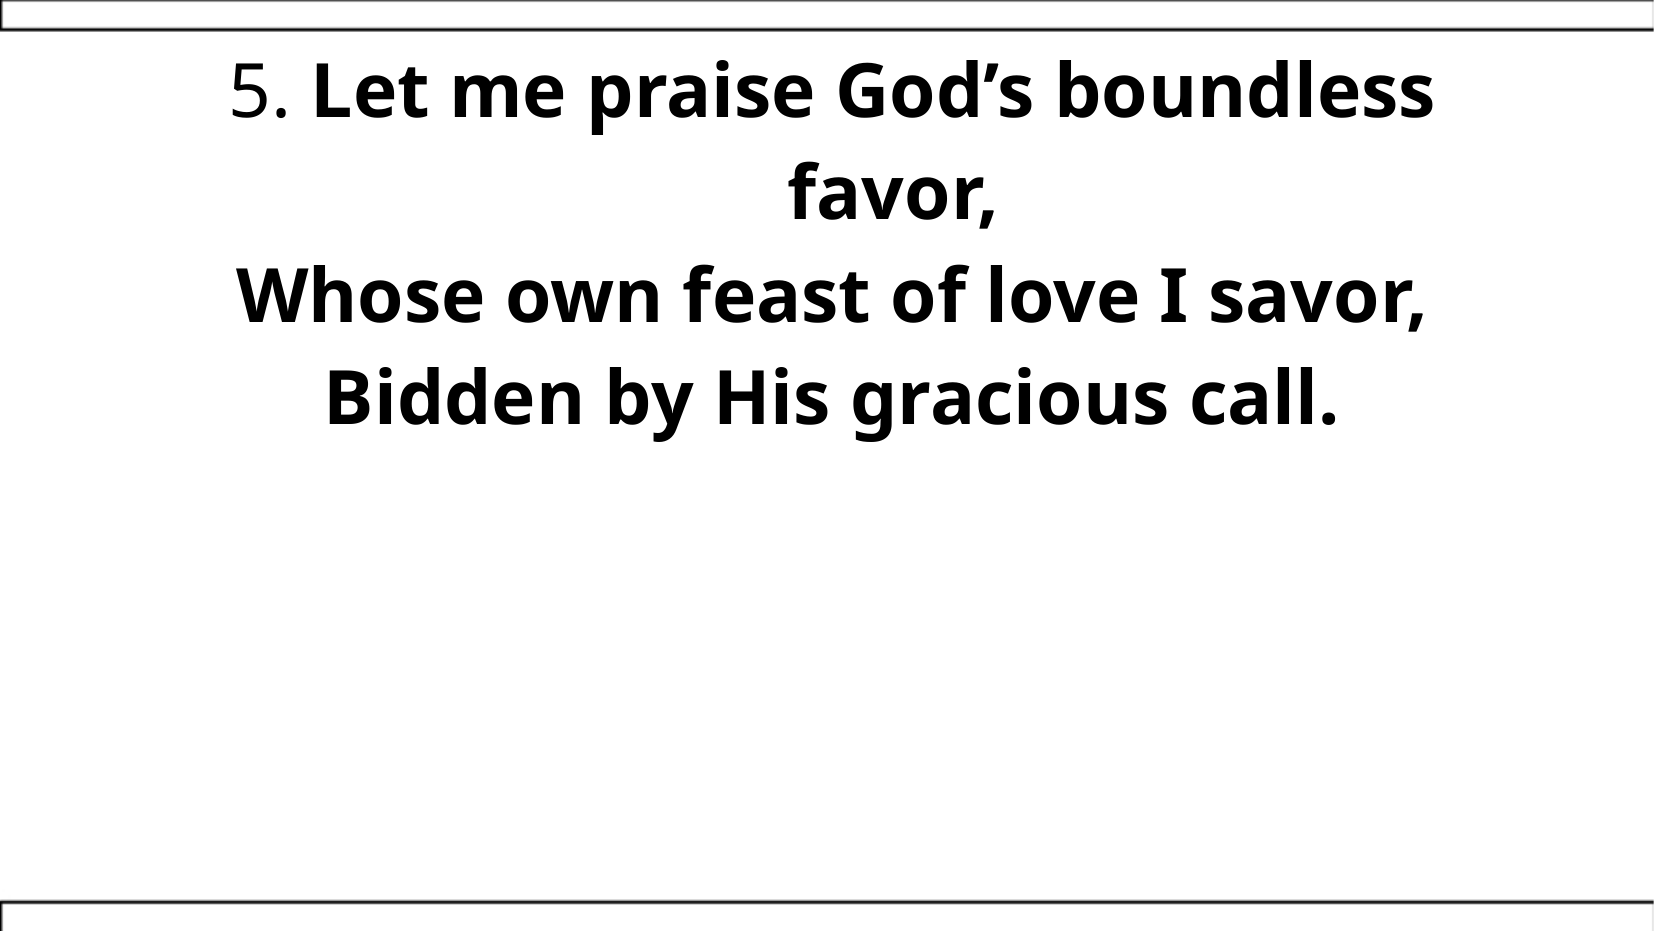

5. Let me praise God’s boundless favor,
Whose own feast of love I savor,
Bidden by His gracious call.